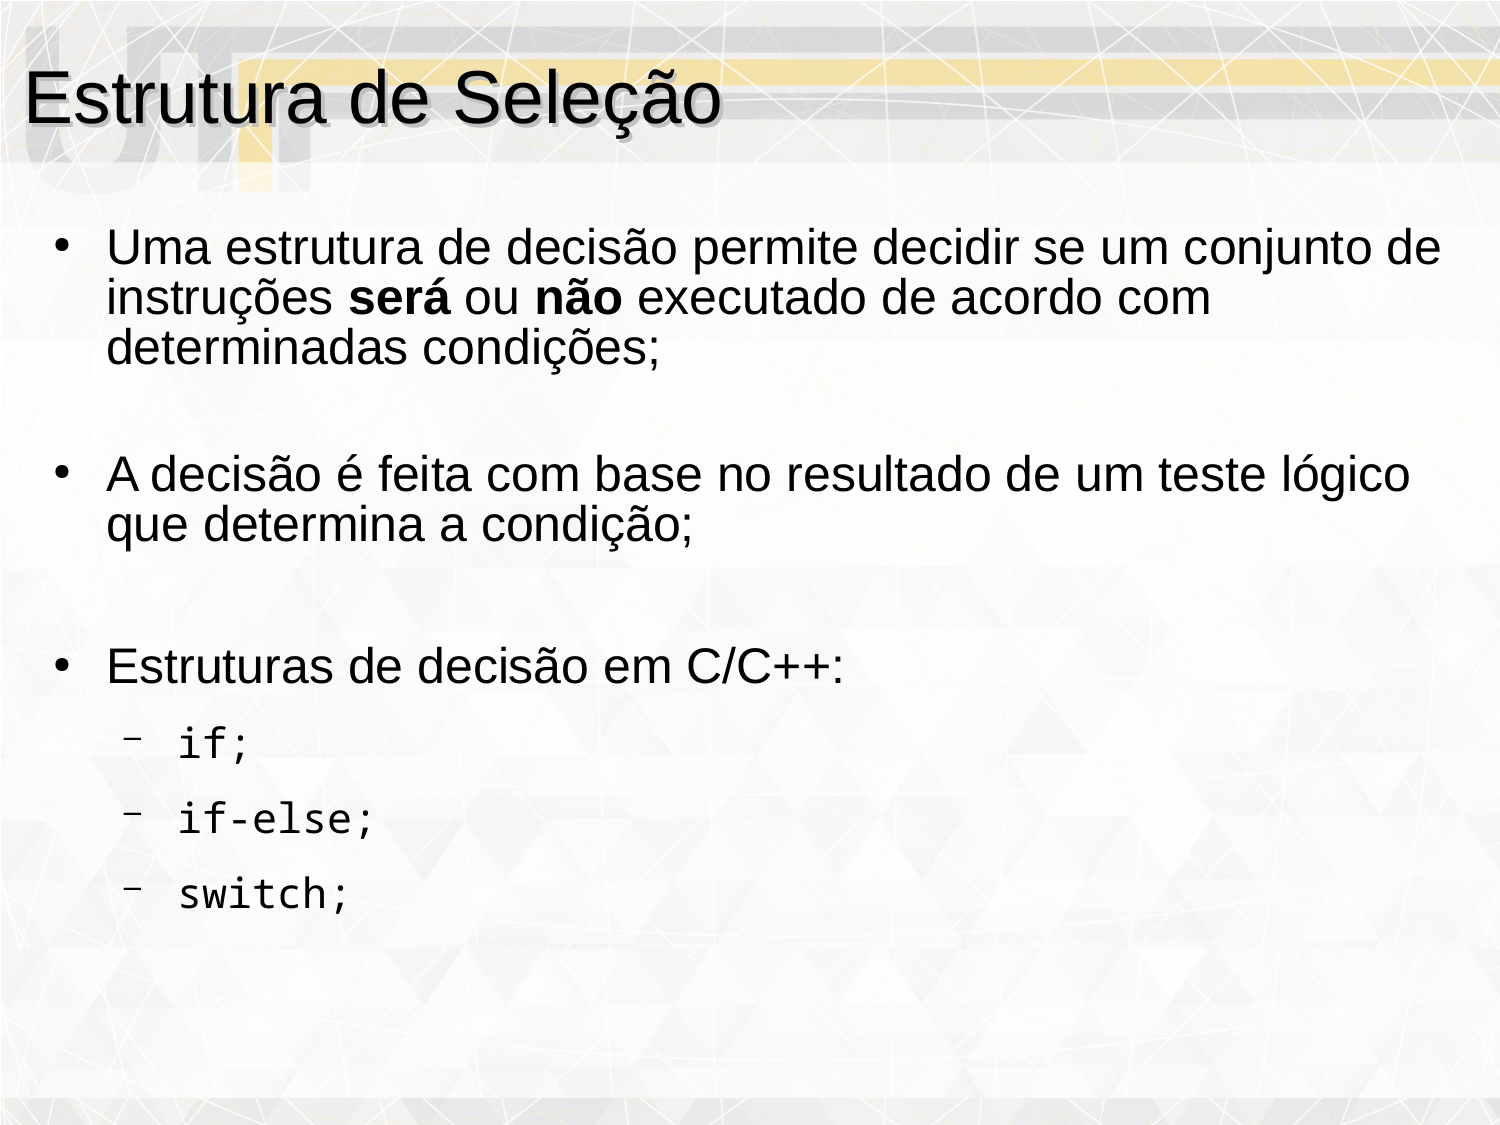

# Estrutura de Seleção
Uma estrutura de decisão permite decidir se um conjunto de instruções será ou não executado de acordo com determinadas condições;
A decisão é feita com base no resultado de um teste lógico que determina a condição;
Estruturas de decisão em C/C++:
if;
if-else;
switch;